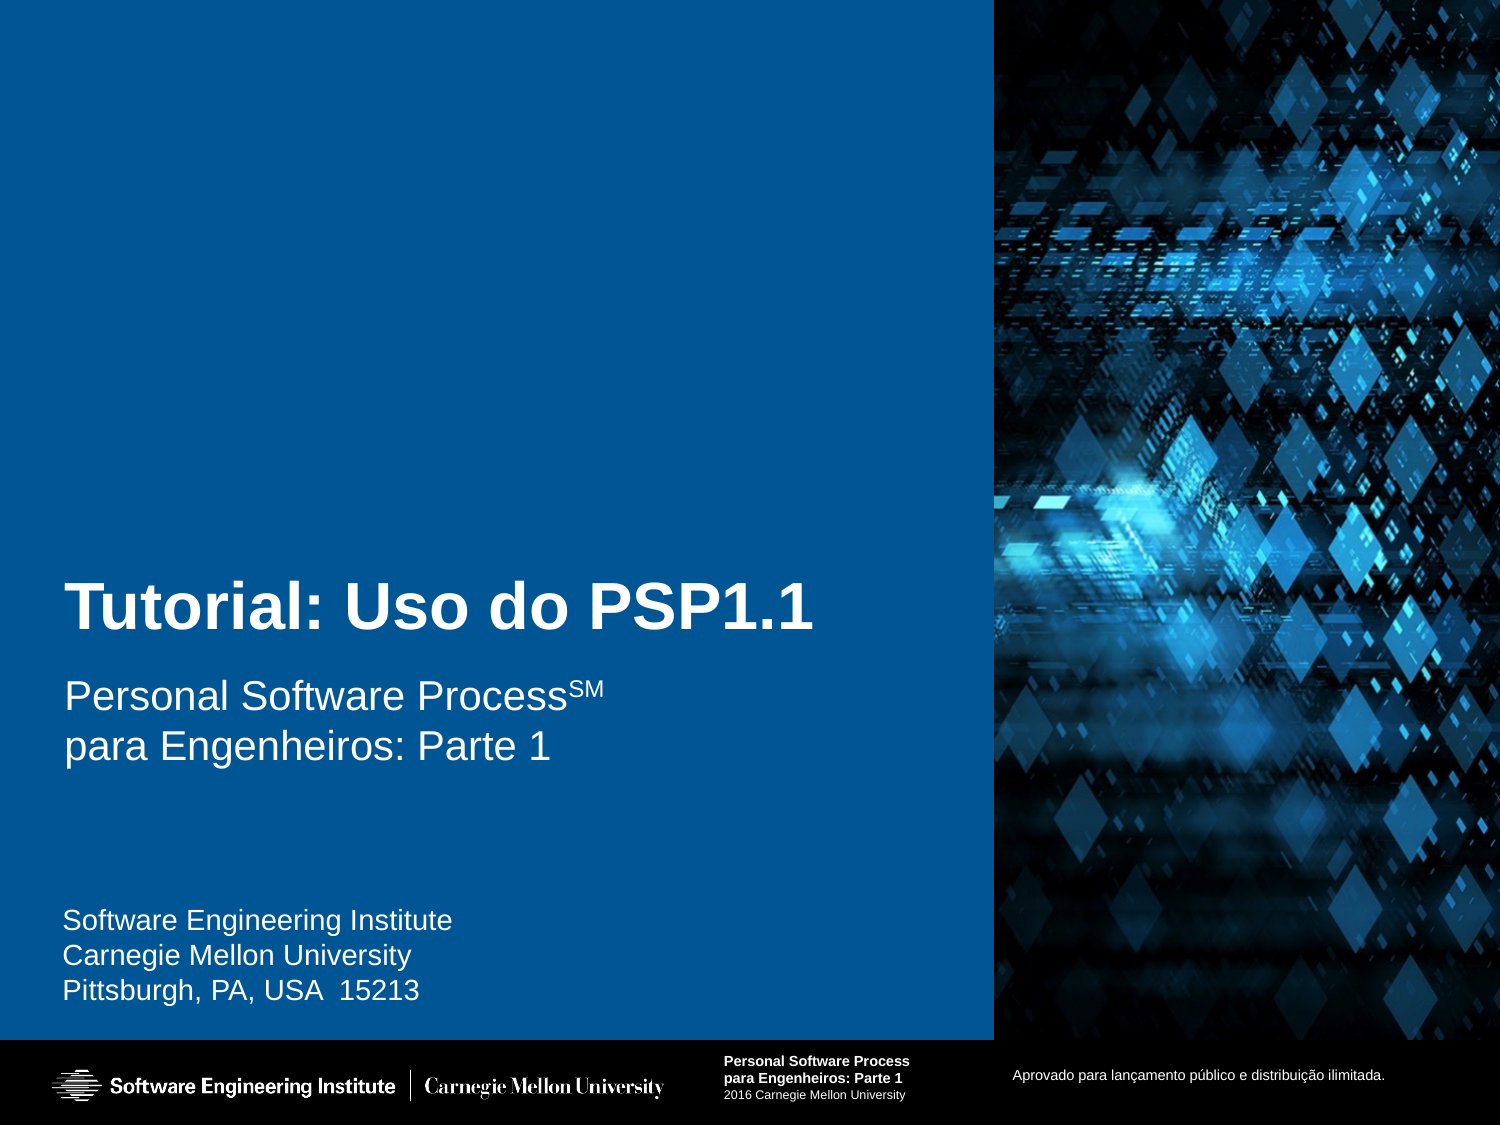

# Tutorial: Uso do PSP1.1
Personal Software ProcessSM
para Engenheiros: Parte 1